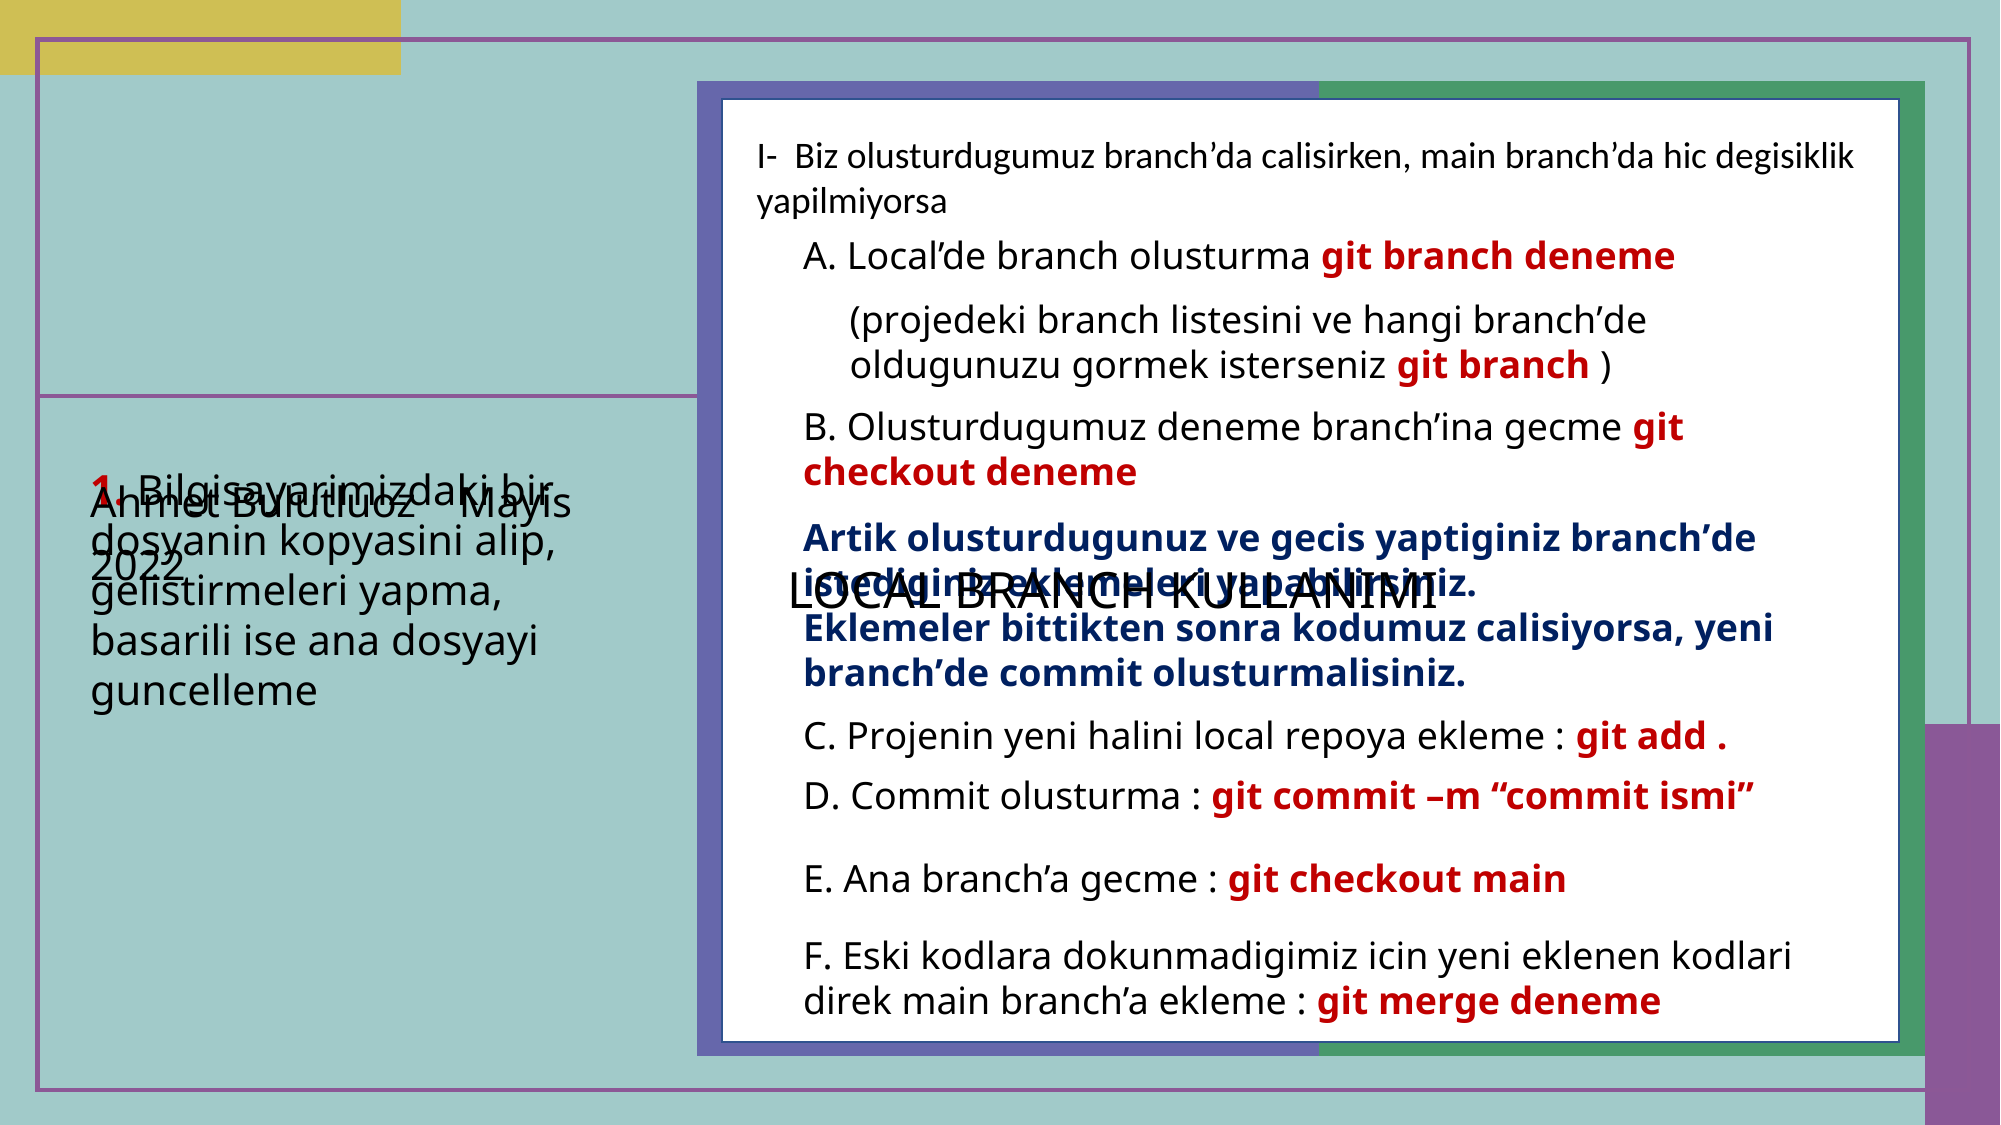

I- Biz olusturdugumuz branch’da calisirken, main branch’da hic degisiklik yapilmiyorsa
local branch kullanimi
A. Local’de branch olusturma git branch deneme
(projedeki branch listesini ve hangi branch’de oldugunuzu gormek isterseniz git branch )
B. Olusturdugumuz deneme branch’ina gecme git checkout deneme
# 1. Bilgisayarimizdaki bir dosyanin kopyasini alip, gelistirmeleri yapma, basarili ise ana dosyayi guncelleme
Ahmet Bulutluoz Mayis 2022
Artik olusturdugunuz ve gecis yaptiginiz branch’de istediginiz eklemeleri yapabilirsiniz.
Eklemeler bittikten sonra kodumuz calisiyorsa, yeni branch’de commit olusturmalisiniz.
C. Projenin yeni halini local repoya ekleme : git add .
D. Commit olusturma : git commit –m “commit ismi”
E. Ana branch’a gecme : git checkout main
F. Eski kodlara dokunmadigimiz icin yeni eklenen kodlari direk main branch’a ekleme : git merge deneme